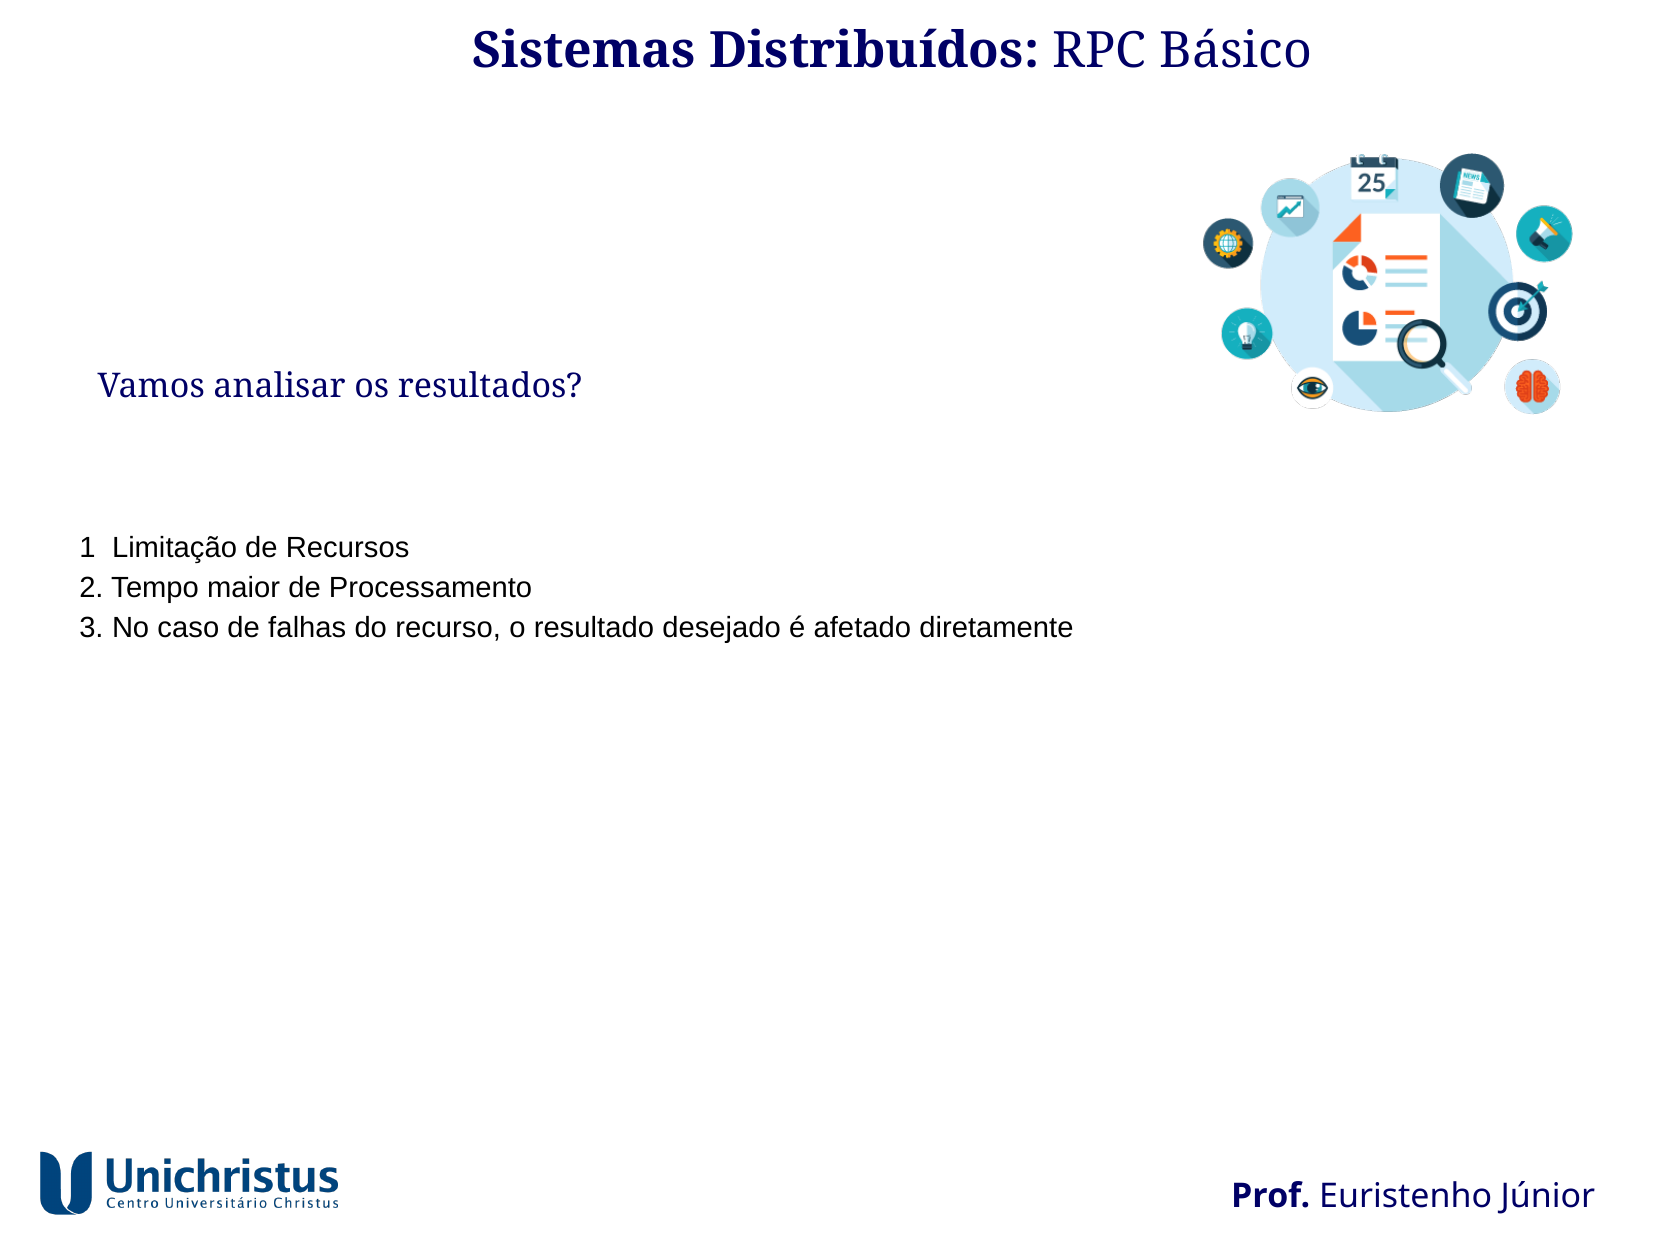

Sistemas Distribuídos: RPC Básico
Vamos analisar os resultados?
1 Limitação de Recursos
2. Tempo maior de Processamento
3. No caso de falhas do recurso, o resultado desejado é afetado diretamente
Prof. Euristenho Júnior